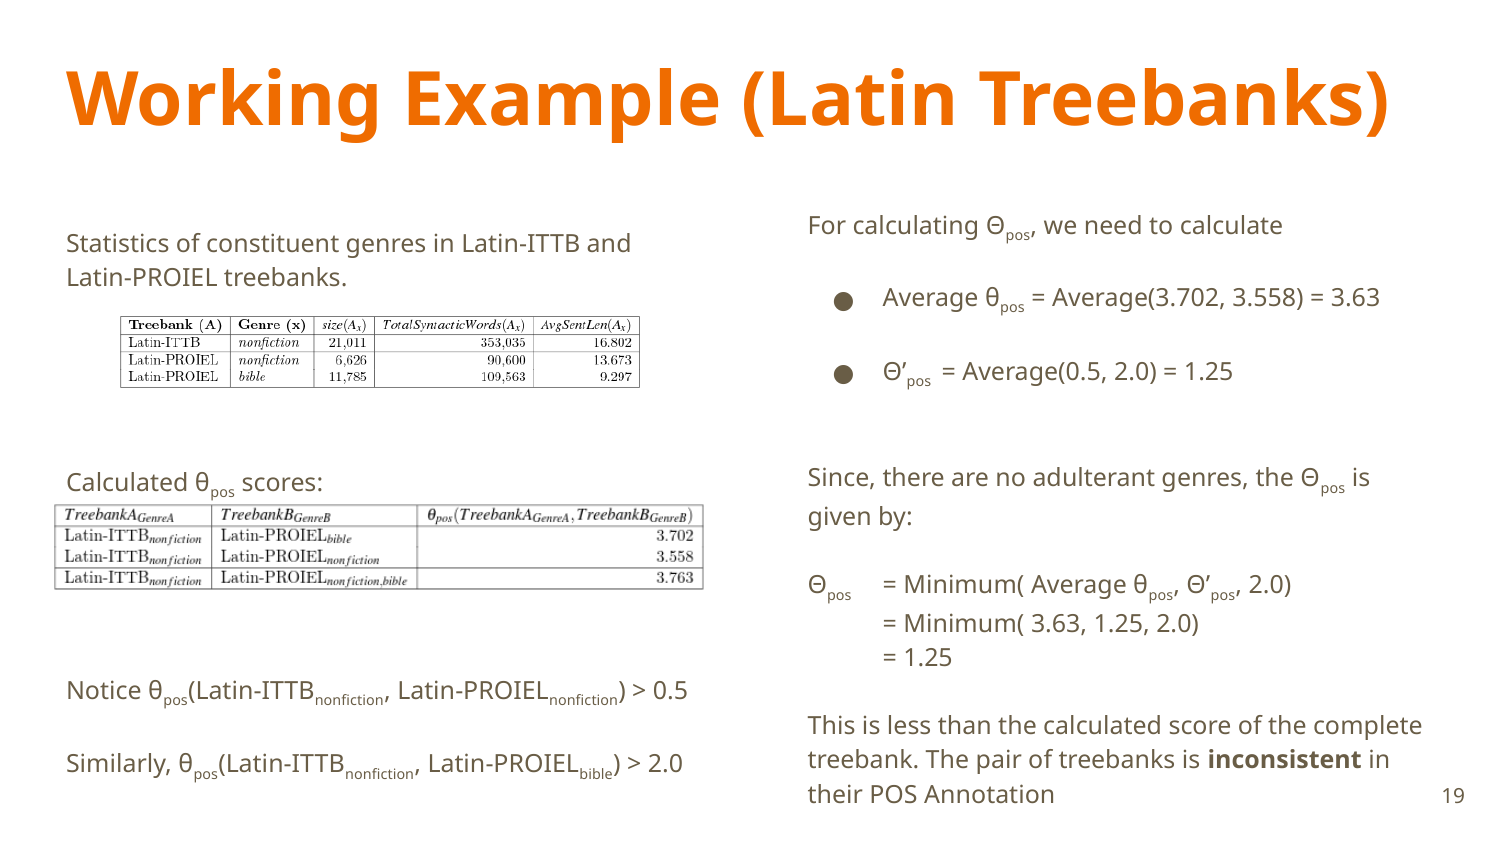

Working Example (Latin Treebanks)
For calculating Θpos, we need to calculate
Average θpos = Average(3.702, 3.558) = 3.63
Θ’pos = Average(0.5, 2.0) = 1.25
Since, there are no adulterant genres, the Θpos is given by:
Θpos 	= Minimum( Average θpos, Θ’pos, 2.0)
	= Minimum( 3.63, 1.25, 2.0)
	= 1.25
This is less than the calculated score of the complete treebank. The pair of treebanks is inconsistent in their POS Annotation
# Statistics of constituent genres in Latin-ITTB and Latin-PROIEL treebanks.
Calculated θpos scores:
Notice θpos(Latin-ITTBnonfiction, Latin-PROIELnonfiction) > 0.5
Similarly, θpos(Latin-ITTBnonfiction, Latin-PROIELbible) > 2.0